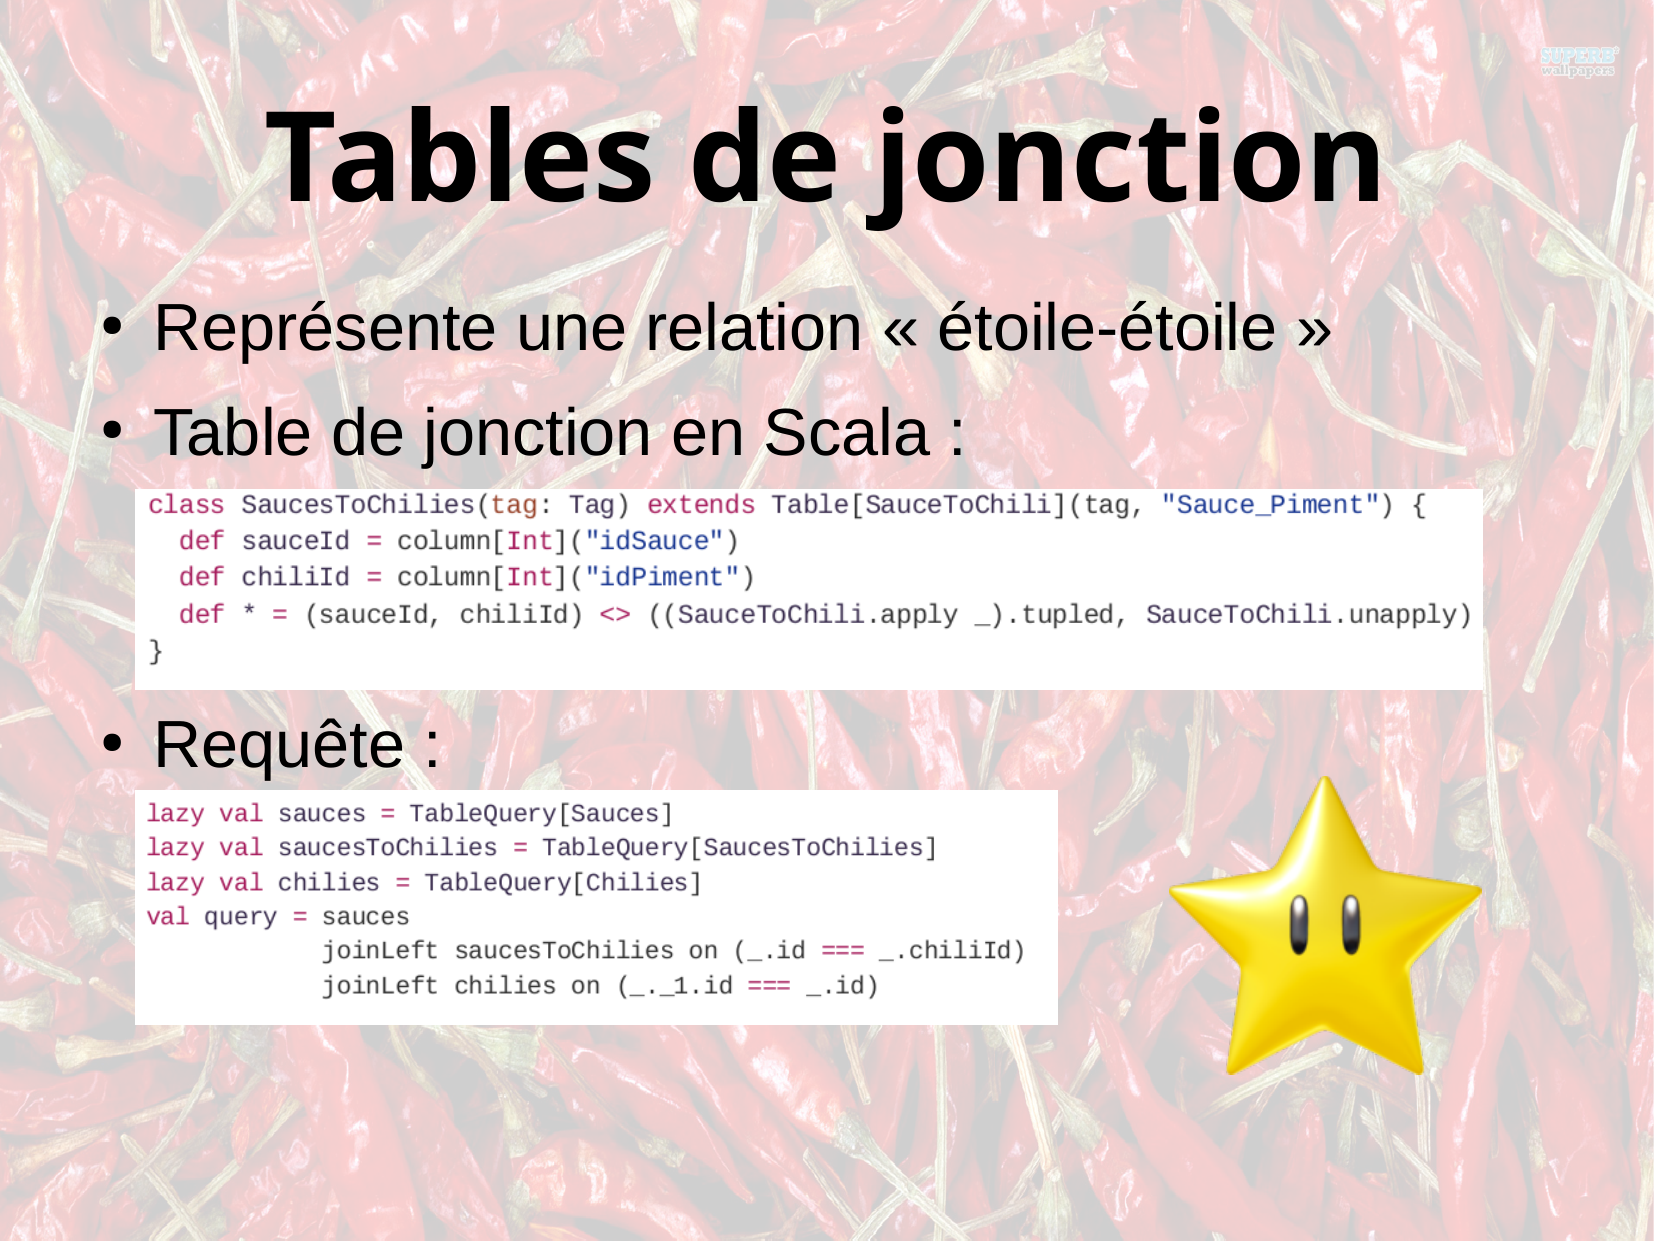

# Tables de jonction
Représente une relation « étoile-étoile »
Table de jonction en Scala :
Requête :